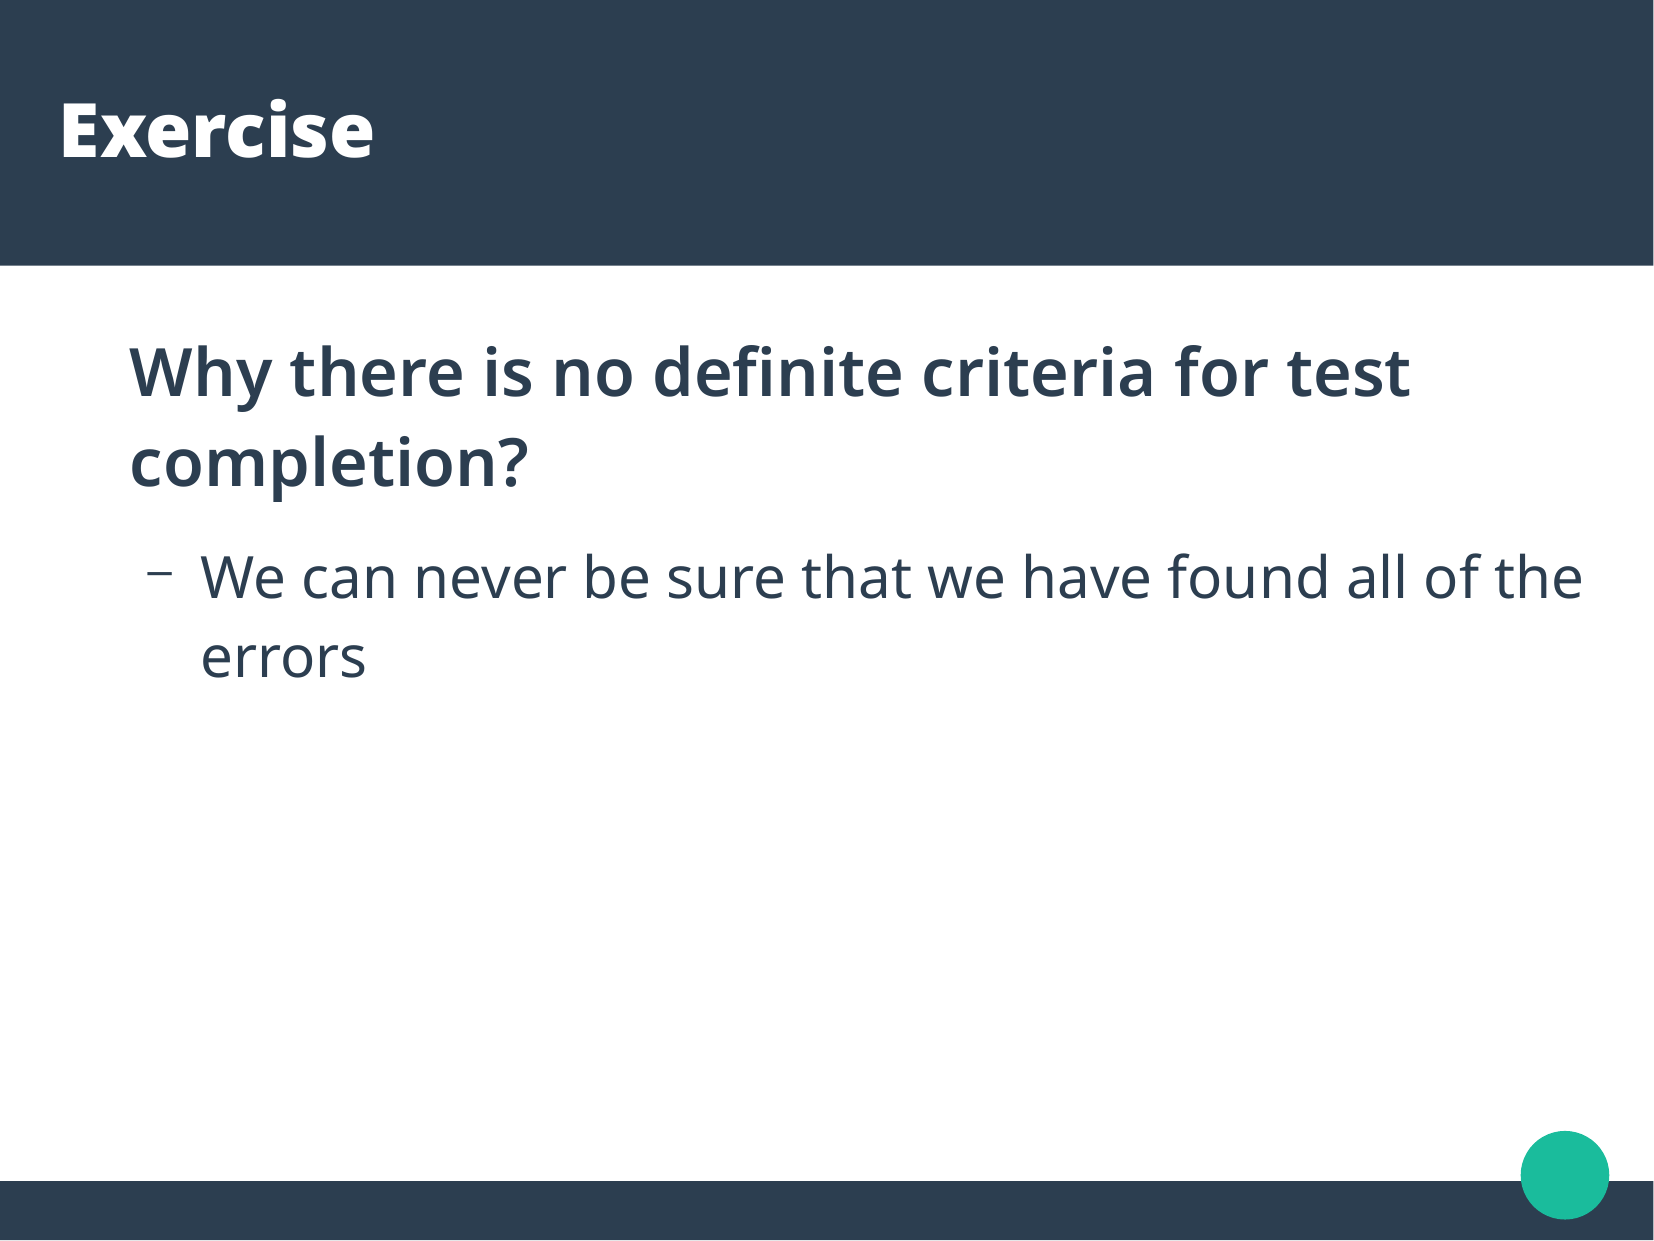

# Exercise
Why there is no definite criteria for test completion?
We can never be sure that we have found all of the errors